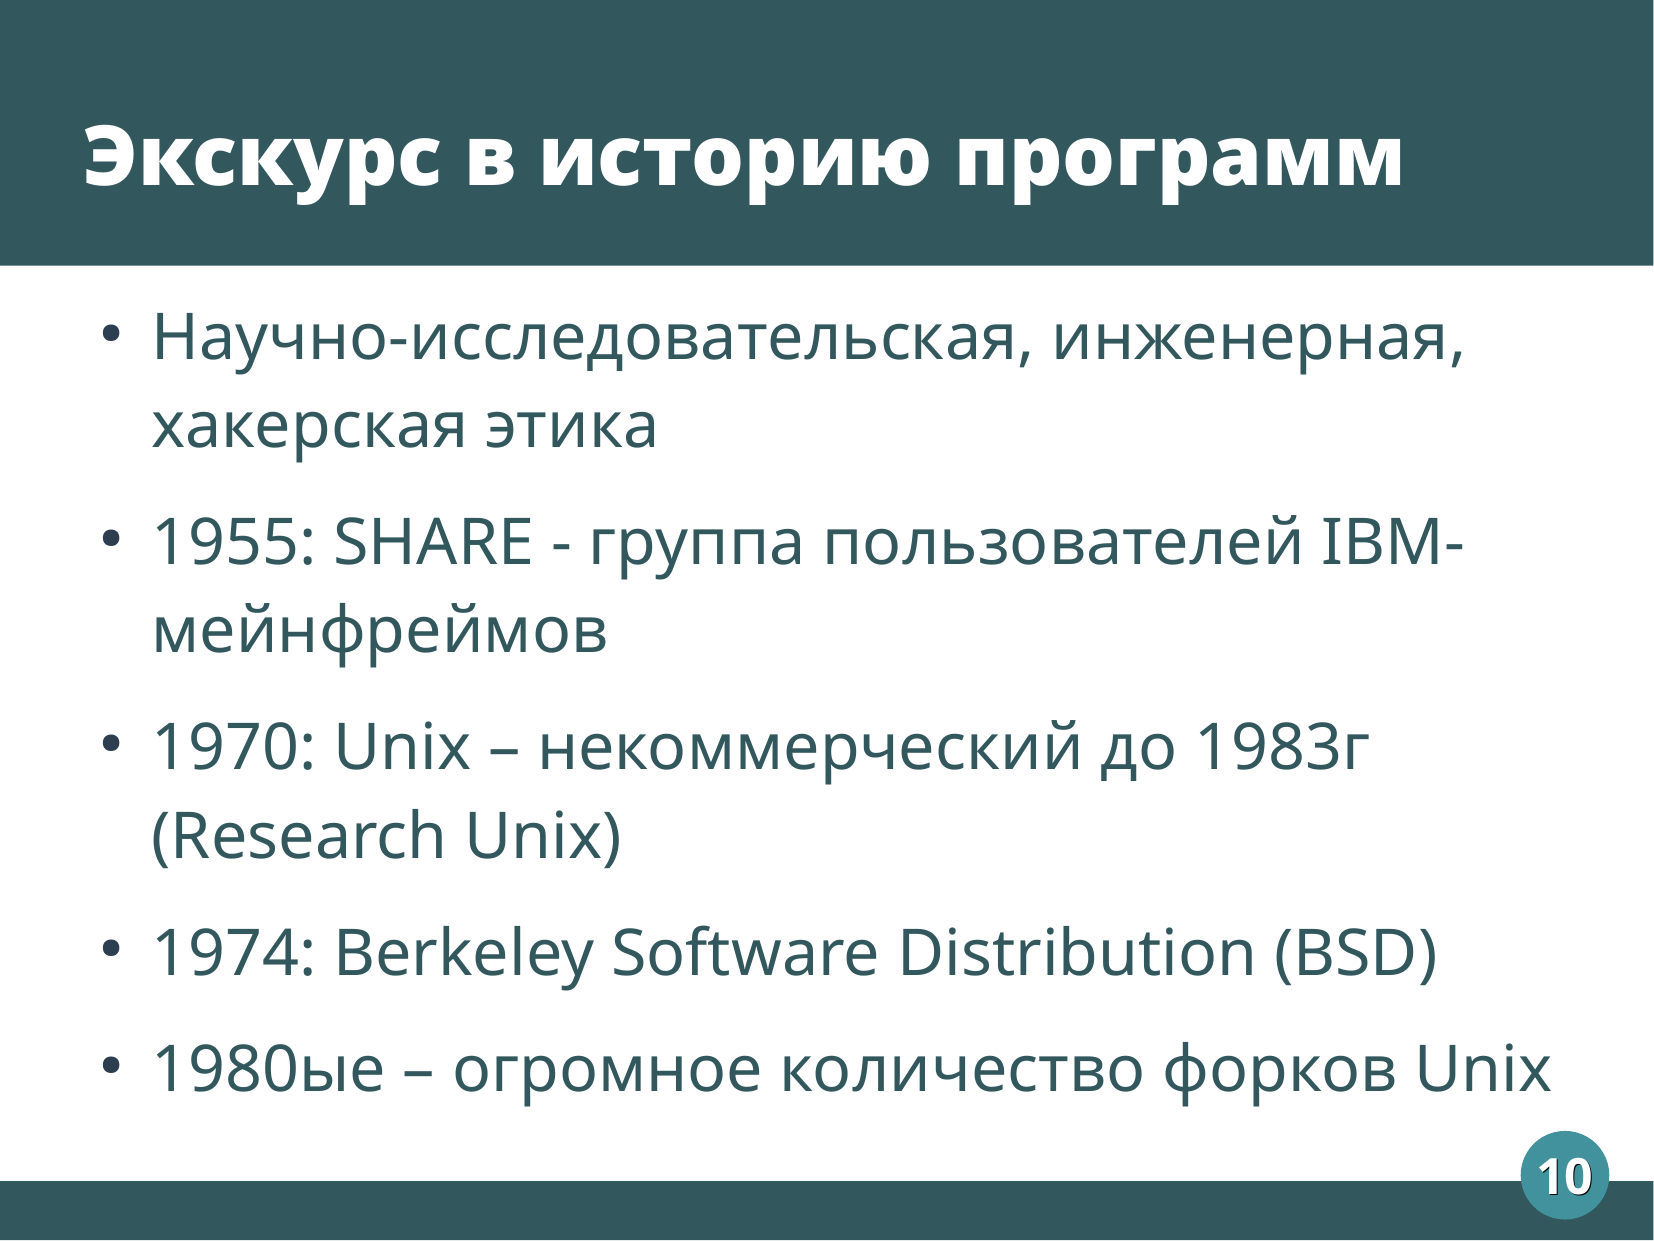

# Экскурс в историю программ
Научно-исследовательская, инженерная, хакерская этика
1955: SHARE - группа пользователей IBM-мейнфреймов
1970: Unix – некоммерческий до 1983г (Research Unix)
1974: Berkeley Software Distribution (BSD)
1980ые – огромное количество форков Unix
10